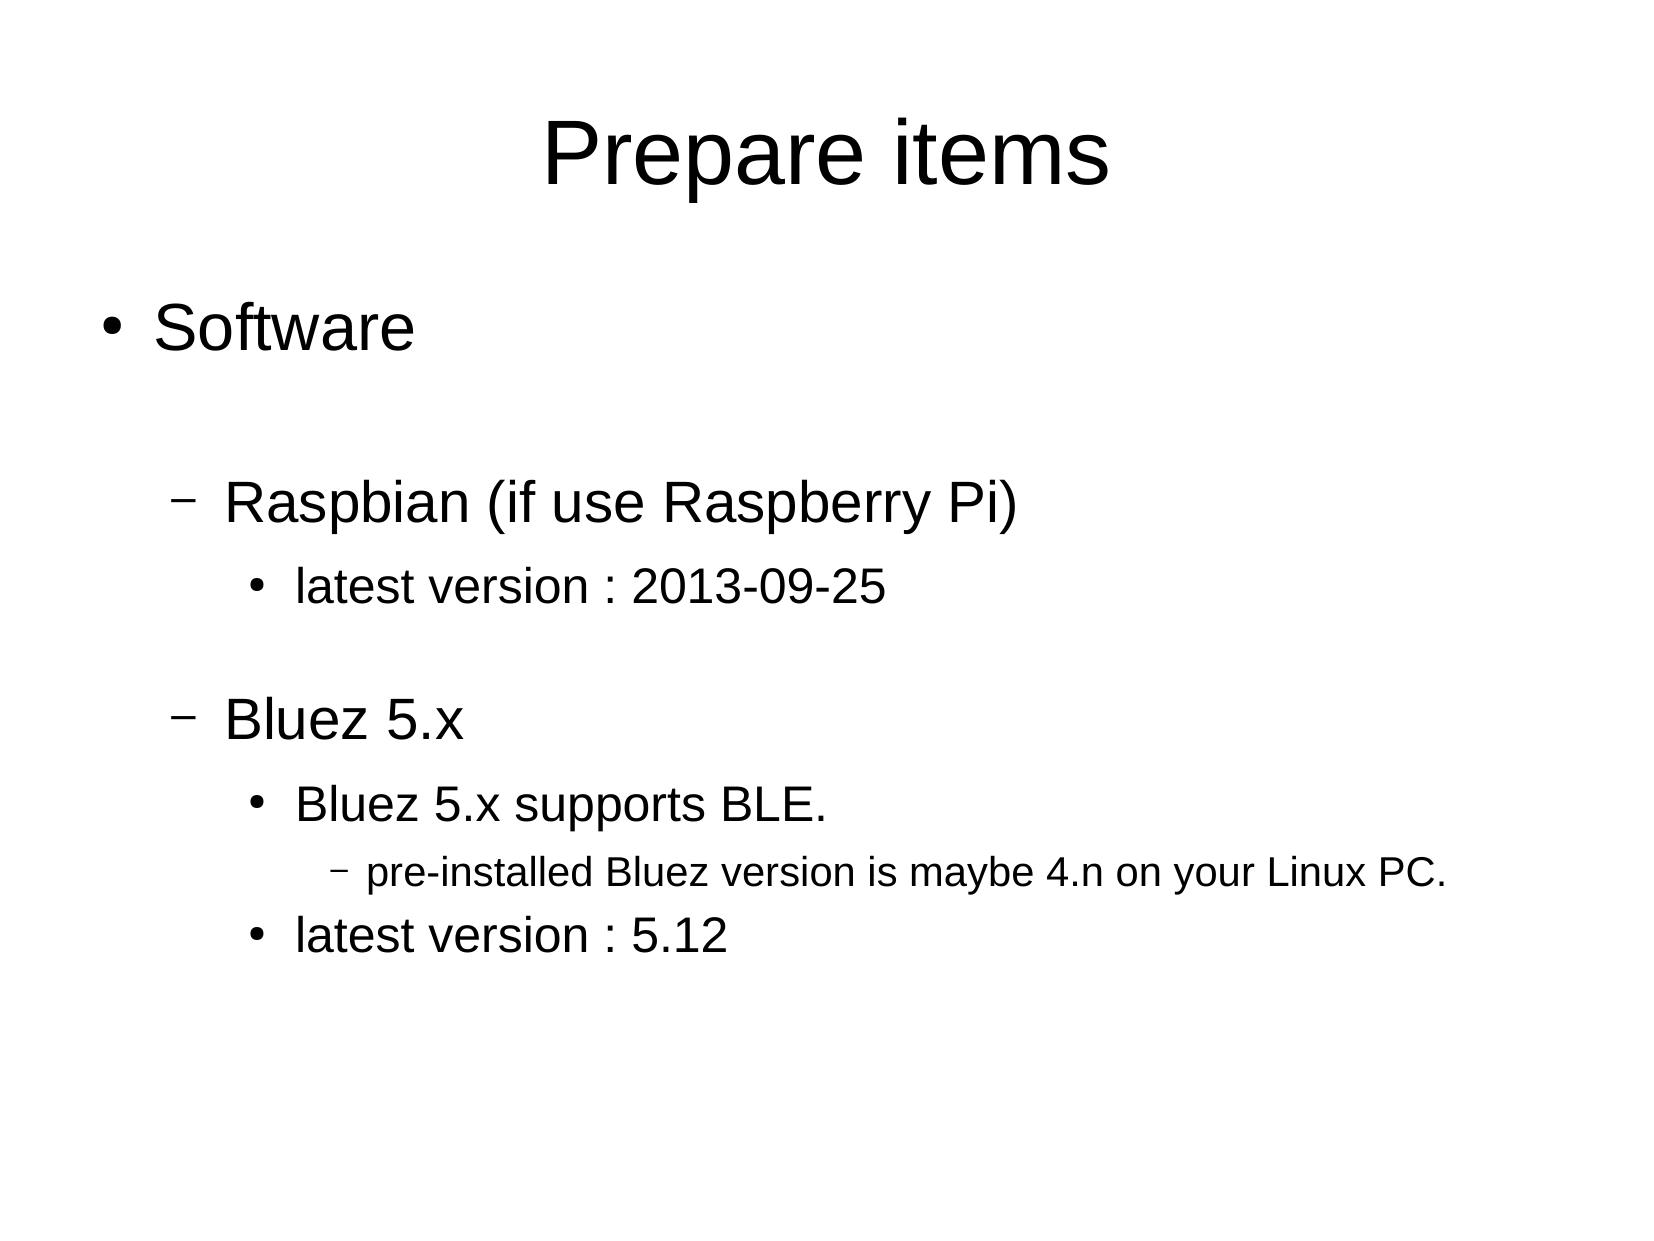

# Prepare items
Software
Raspbian (if use Raspberry Pi)
latest version : 2013-09-25
Bluez 5.x
Bluez 5.x supports BLE.
pre-installed Bluez version is maybe 4.n on your Linux PC.
latest version : 5.12